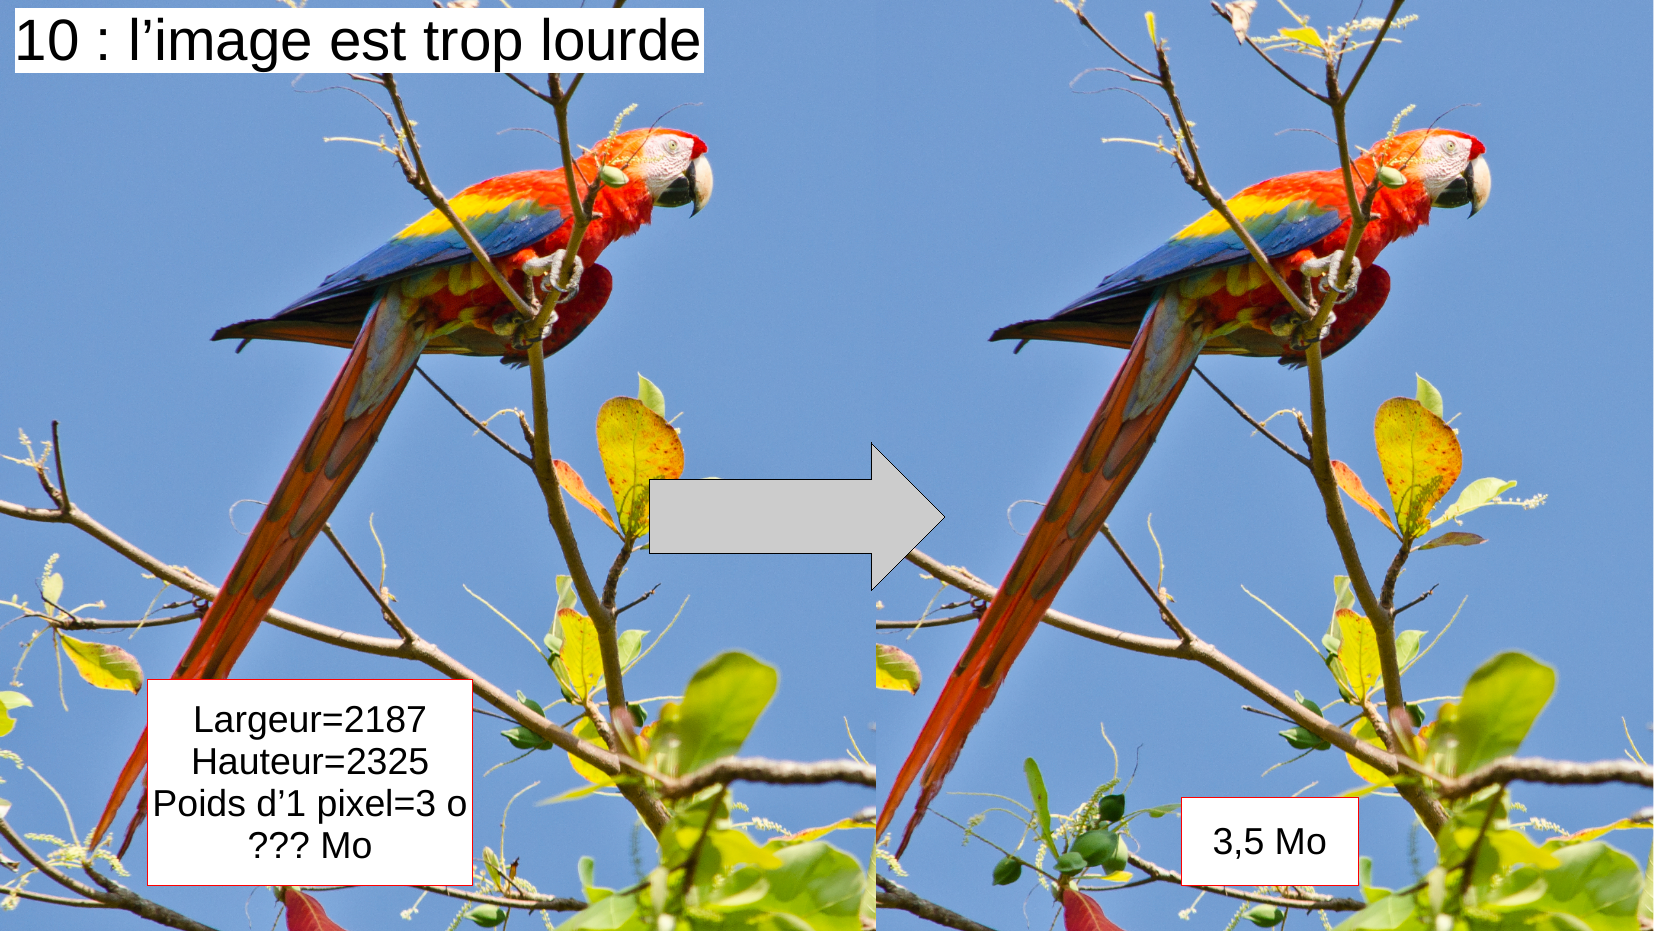

10 : l’image est trop lourde
Largeur=2187
Hauteur=2325
Poids d’1 pixel=3 o
??? Mo
3,5 Mo